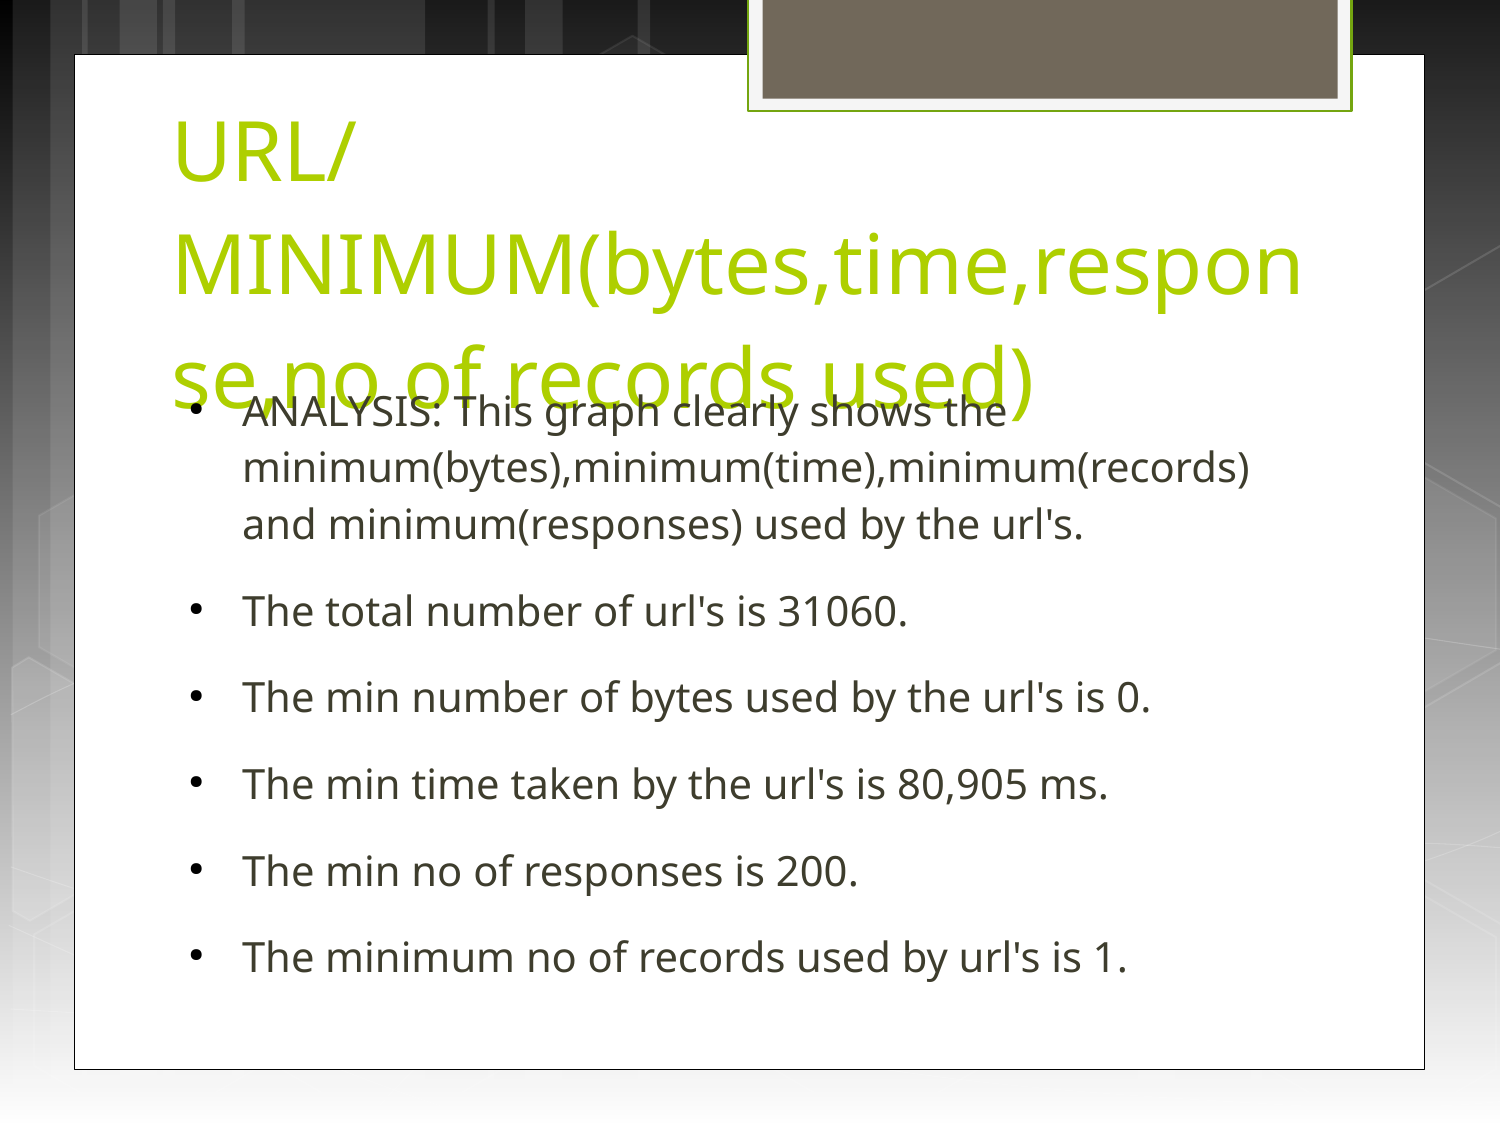

# URL/MINIMUM(bytes,time,response,no of records used)
ANALYSIS: This graph clearly shows the minimum(bytes),minimum(time),minimum(records) and minimum(responses) used by the url's.
The total number of url's is 31060.
The min number of bytes used by the url's is 0.
The min time taken by the url's is 80,905 ms.
The min no of responses is 200.
The minimum no of records used by url's is 1.